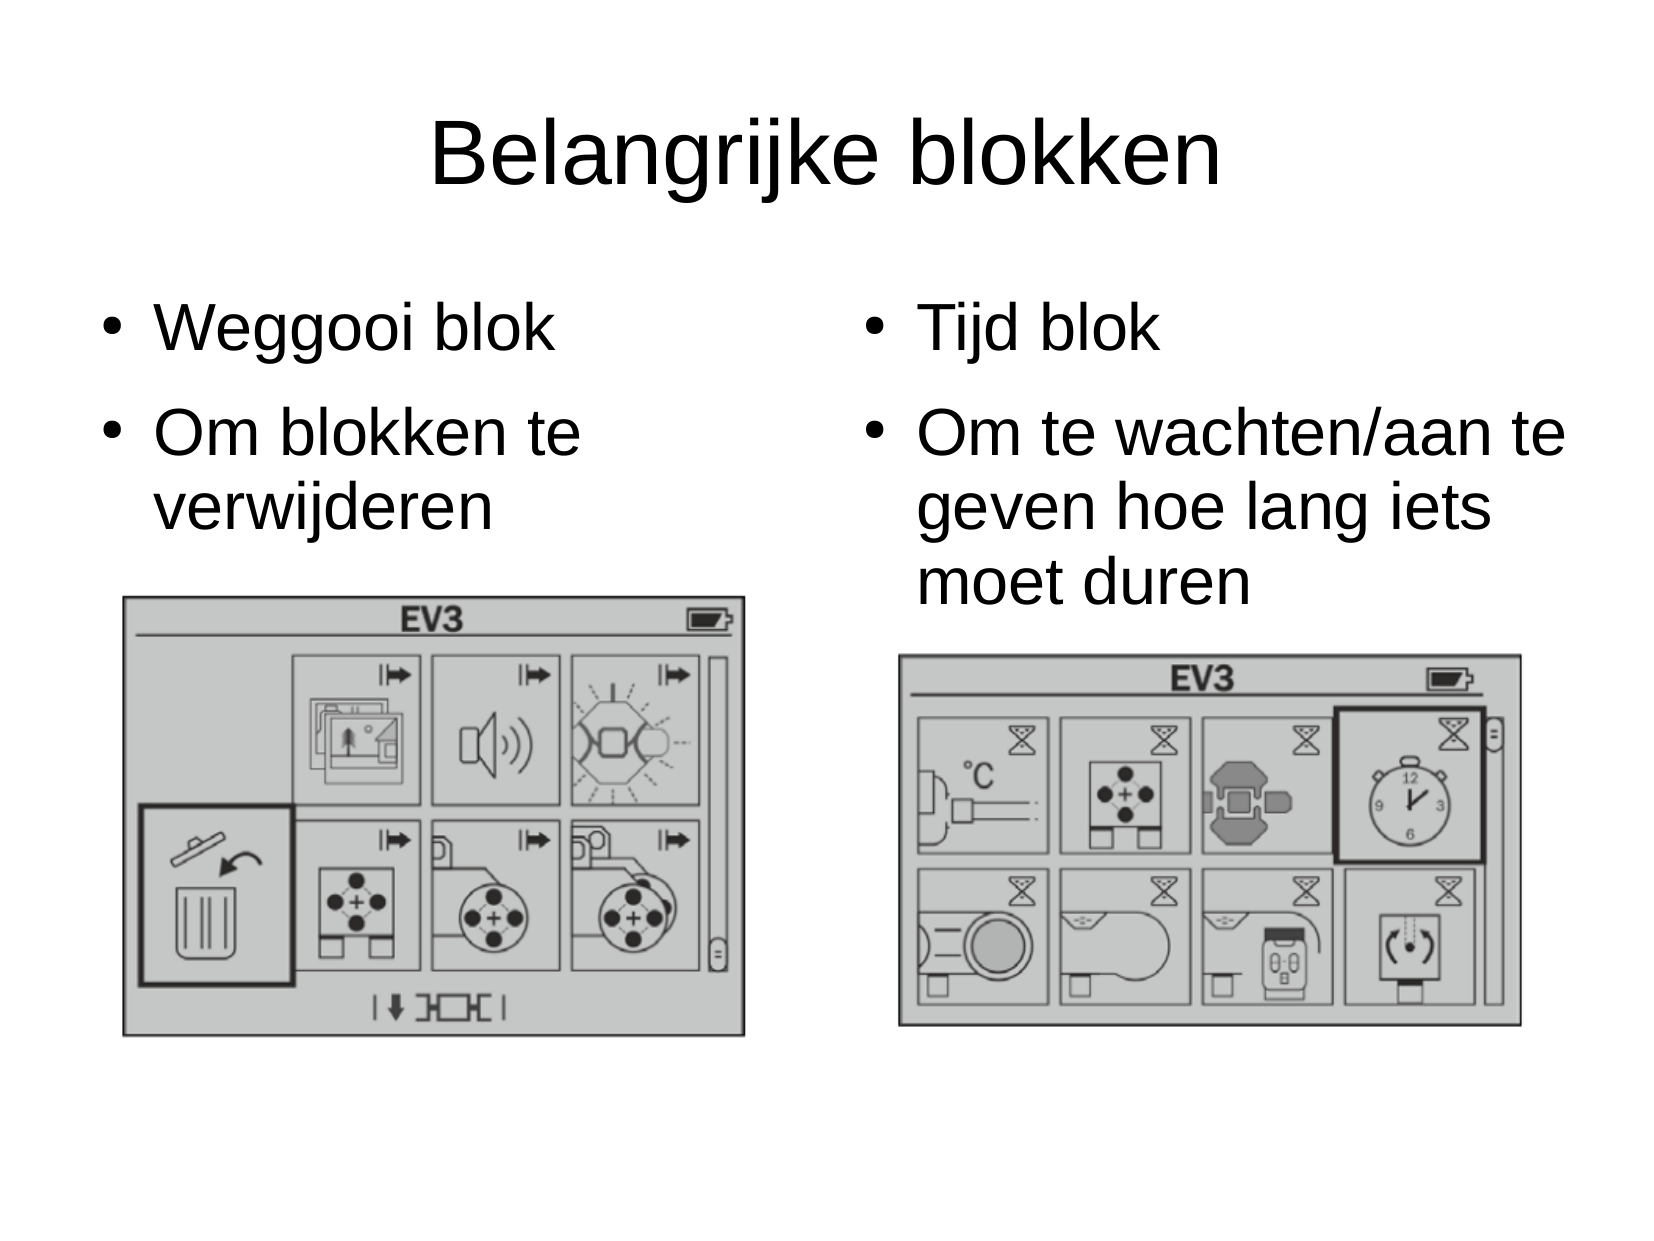

# Belangrijke blokken
Weggooi blok
Om blokken te verwijderen
Tijd blok
Om te wachten/aan te geven hoe lang iets moet duren